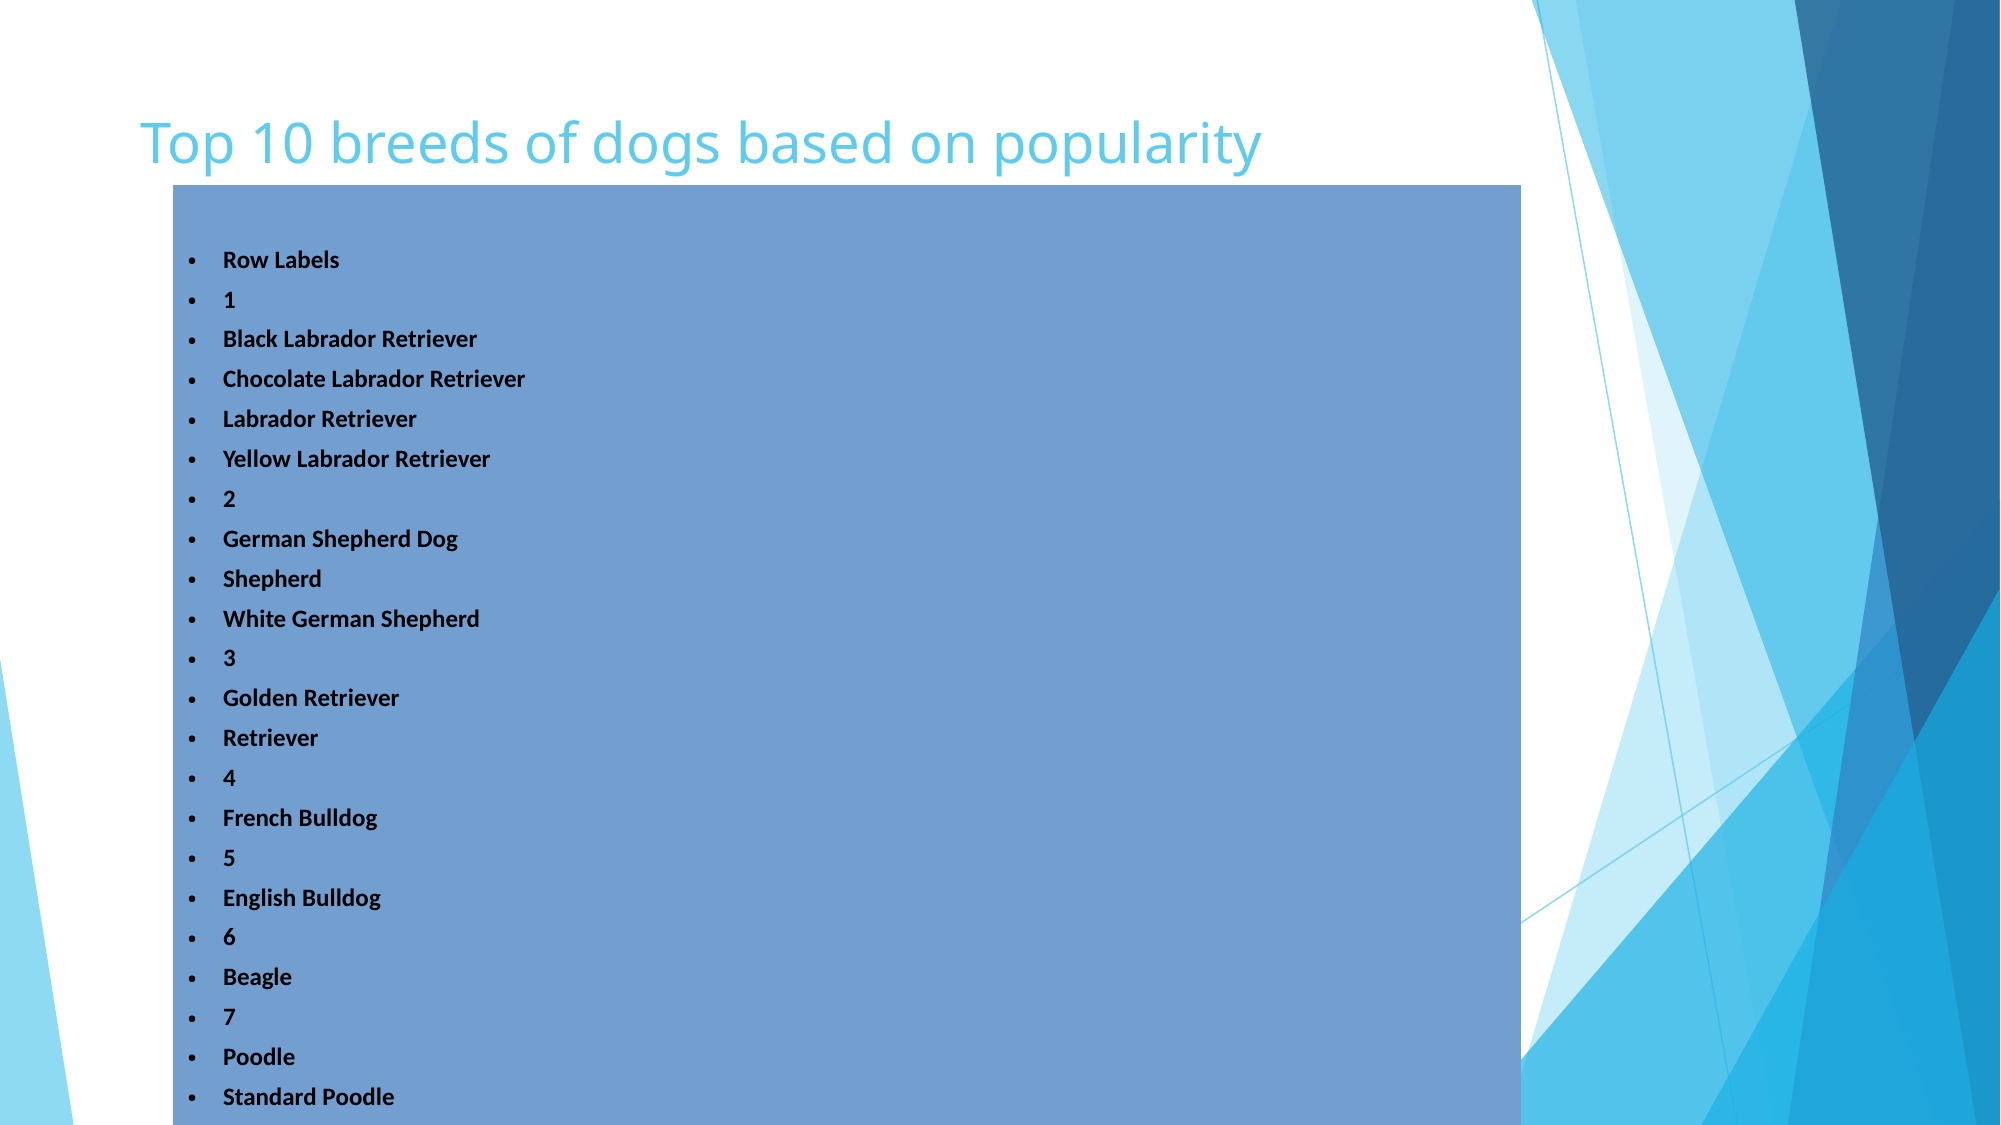

# Top 10 breeds of dogs based on popularity
| |
| --- |
| Row Labels |
| 1 |
| Black Labrador Retriever |
| Chocolate Labrador Retriever |
| Labrador Retriever |
| Yellow Labrador Retriever |
| 2 |
| German Shepherd Dog |
| Shepherd |
| White German Shepherd |
| 3 |
| Golden Retriever |
| Retriever |
| 4 |
| French Bulldog |
| 5 |
| English Bulldog |
| 6 |
| Beagle |
| 7 |
| Poodle |
| Standard Poodle |
| 8 |
| Rottweiler |
| 9 |
| Yorkshire Terrier Yorkie |
| 10 |
| German Shorthaired Pointer |